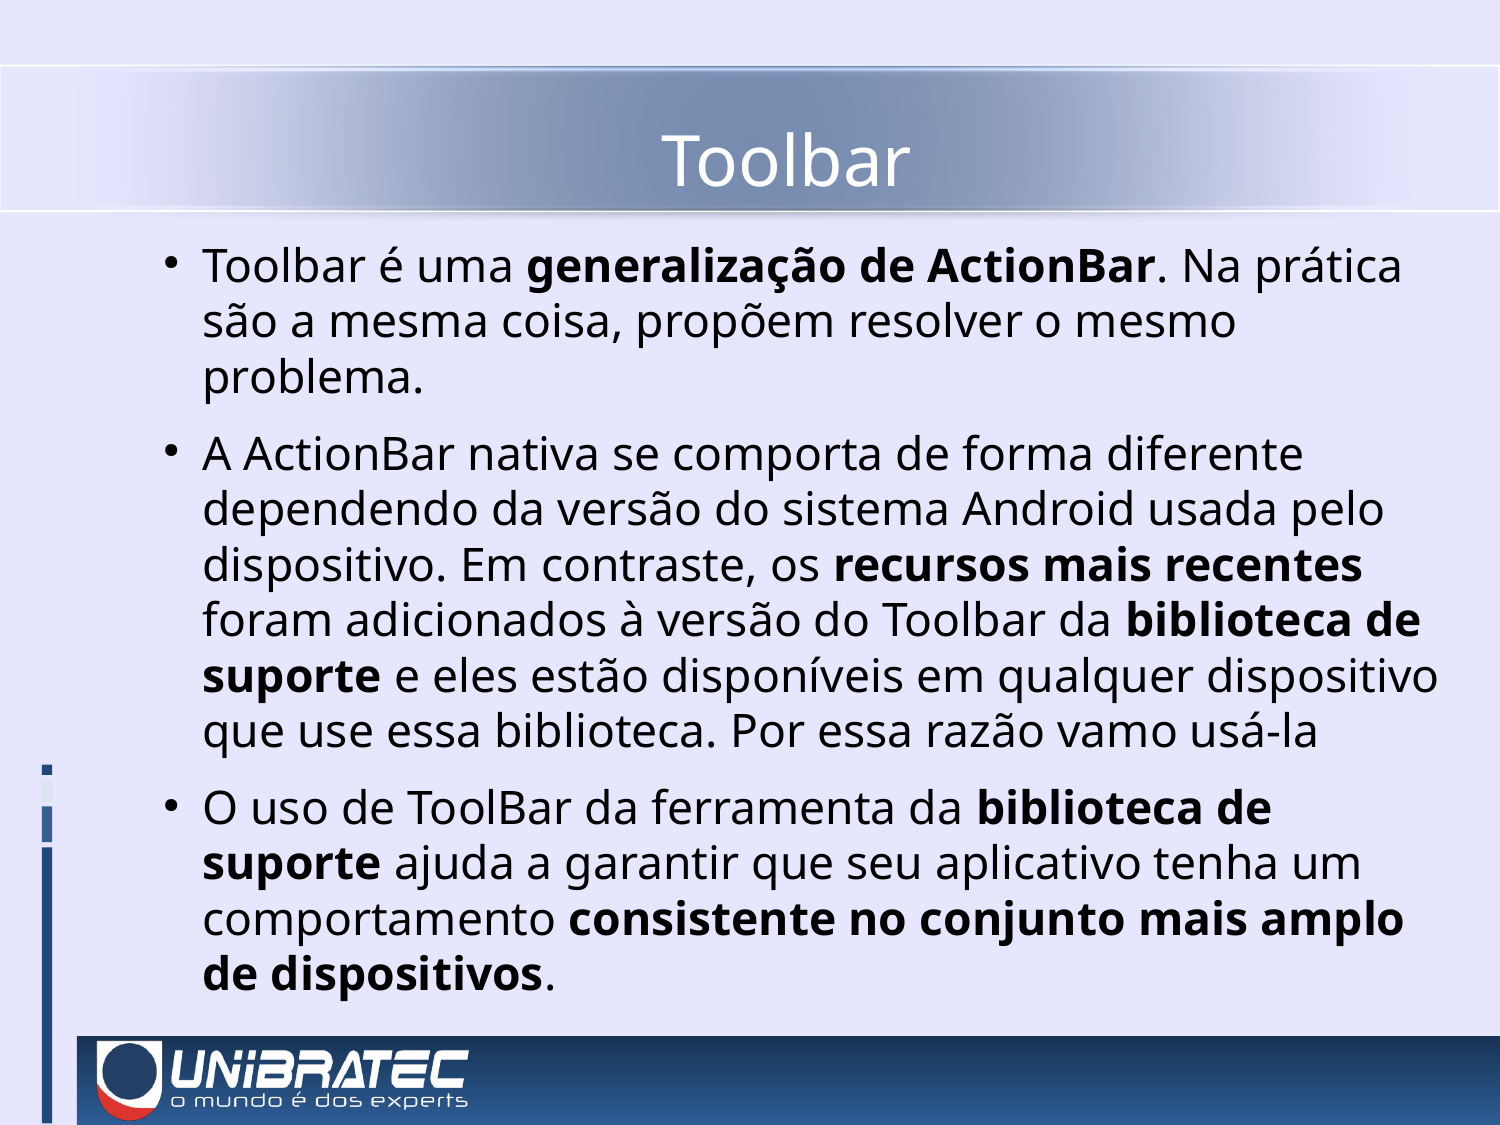

# Toolbar
Toolbar é uma generalização de ActionBar. Na prática são a mesma coisa, propõem resolver o mesmo problema.
A ActionBar nativa se comporta de forma diferente dependendo da versão do sistema Android usada pelo dispositivo. Em contraste, os recursos mais recentes foram adicionados à versão do Toolbar da biblioteca de suporte e eles estão disponíveis em qualquer dispositivo que use essa biblioteca. Por essa razão vamo usá-la
O uso de ToolBar da ferramenta da biblioteca de suporte ajuda a garantir que seu aplicativo tenha um comportamento consistente no conjunto mais amplo de dispositivos.